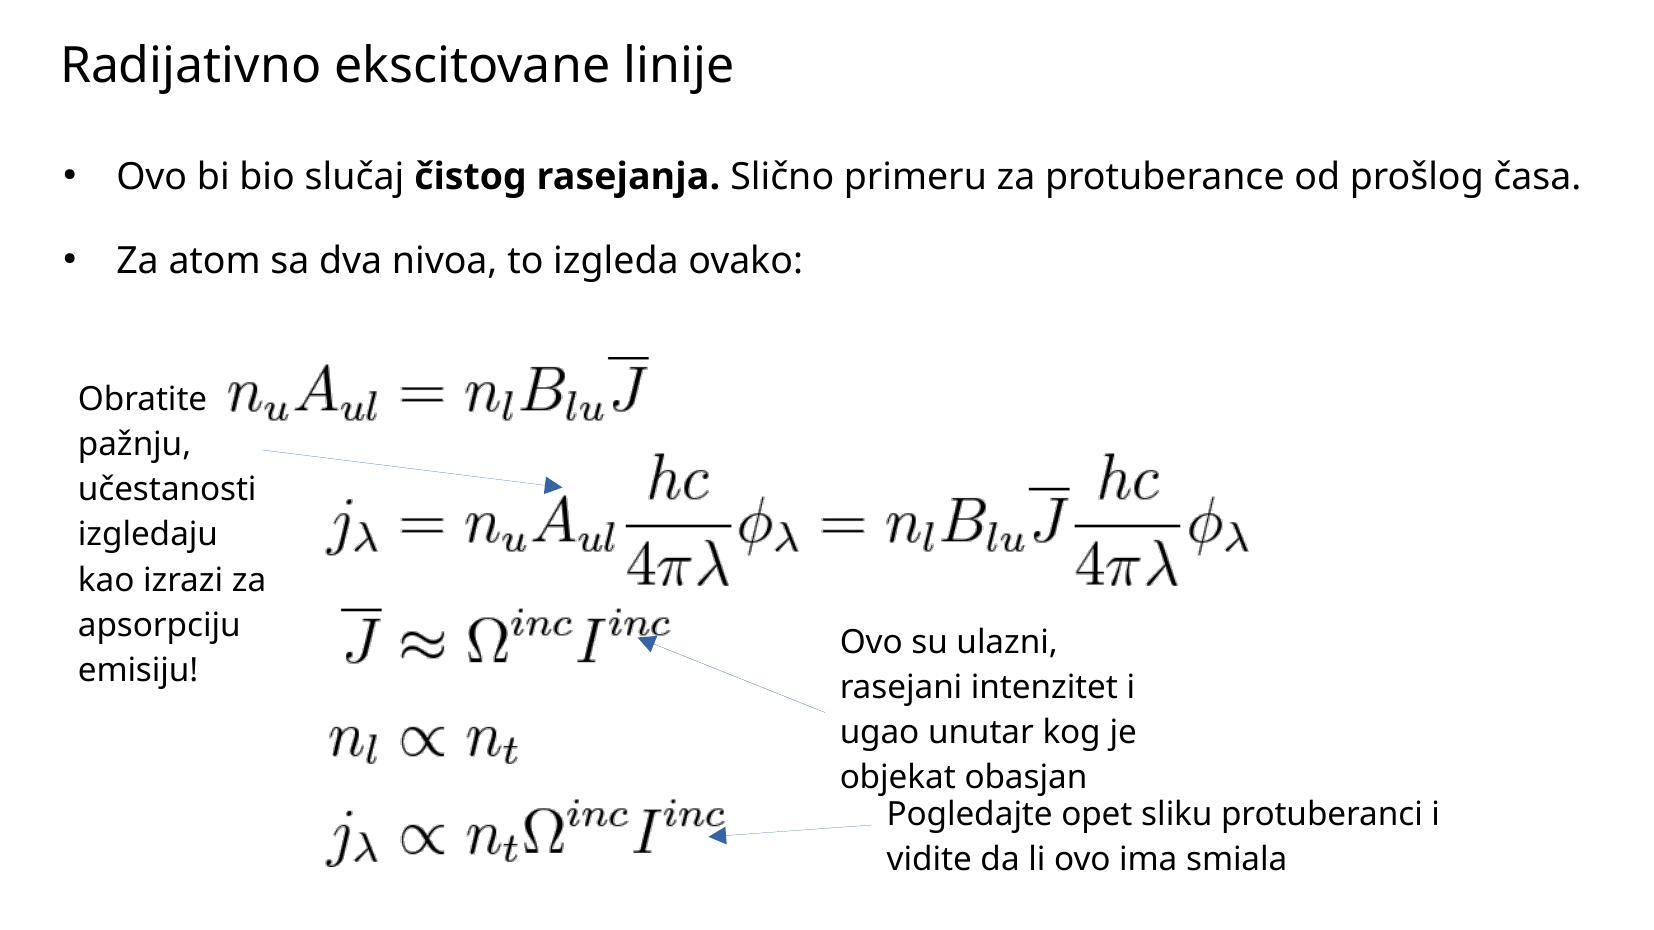

# Radijativno ekscitovane linije
Ovo bi bio slučaj čistog rasejanja. Slično primeru za protuberance od prošlog časa.
Za atom sa dva nivoa, to izgleda ovako:
Obratite pažnju, učestanosti izgledaju kao izrazi za apsorpciju emisiju!
Ovo su ulazni, rasejani intenzitet i ugao unutar kog je objekat obasjan
Pogledajte opet sliku protuberanci i vidite da li ovo ima smiala